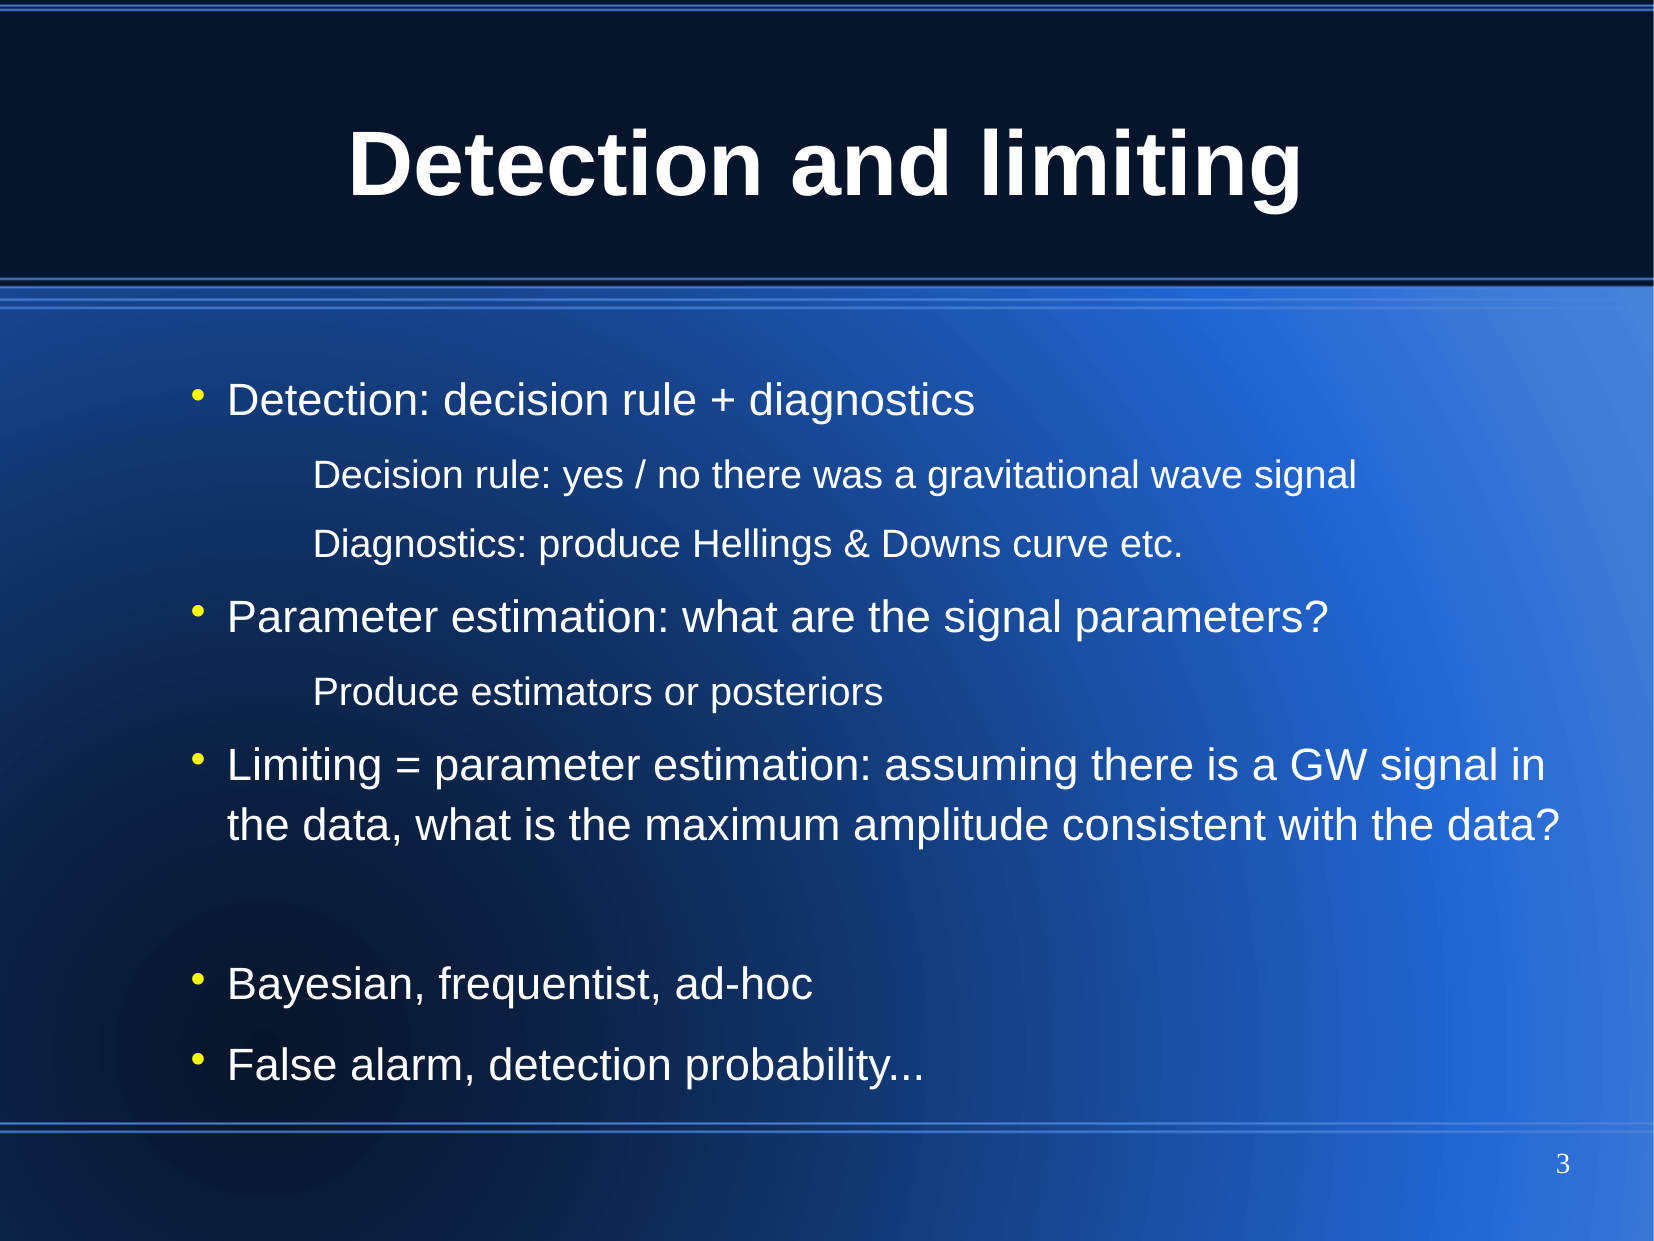

# Detection and limiting
Detection: decision rule + diagnostics
Decision rule: yes / no there was a gravitational wave signal
Diagnostics: produce Hellings & Downs curve etc.
Parameter estimation: what are the signal parameters?
Produce estimators or posteriors
Limiting = parameter estimation: assuming there is a GW signal in the data, what is the maximum amplitude consistent with the data?
Bayesian, frequentist, ad-hoc
False alarm, detection probability...
3